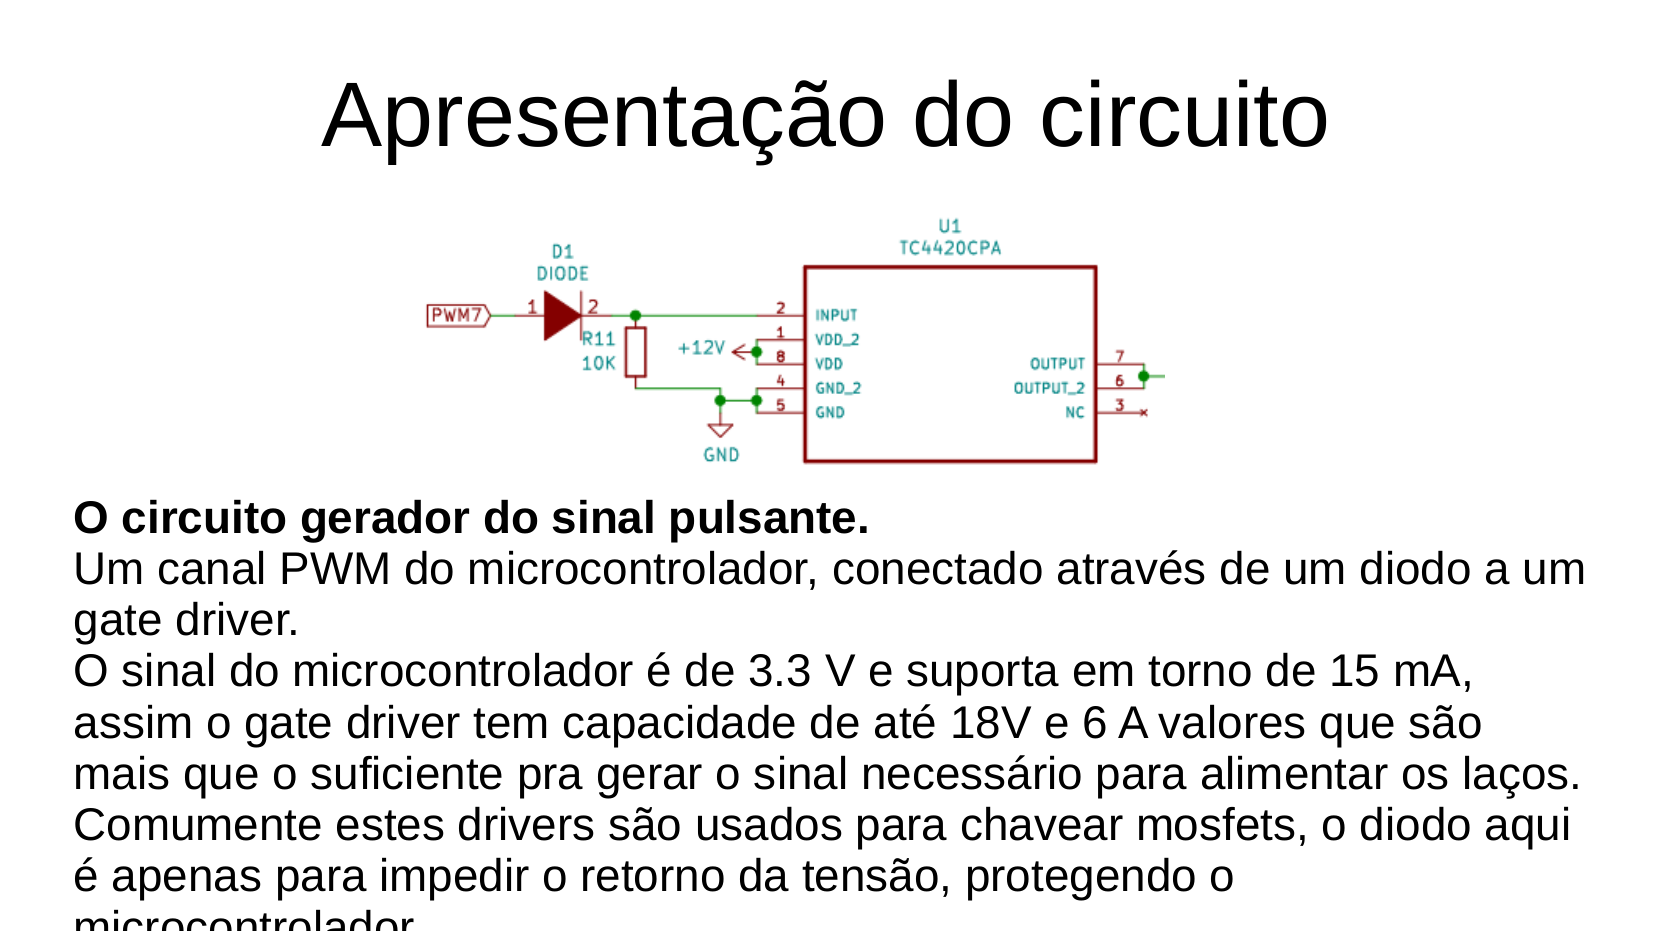

# Apresentação do circuito
O circuito gerador do sinal pulsante.
Um canal PWM do microcontrolador, conectado através de um diodo a um gate driver.
O sinal do microcontrolador é de 3.3 V e suporta em torno de 15 mA, assim o gate driver tem capacidade de até 18V e 6 A valores que são mais que o suficiente pra gerar o sinal necessário para alimentar os laços.
Comumente estes drivers são usados para chavear mosfets, o diodo aqui é apenas para impedir o retorno da tensão, protegendo o microcontrolador.